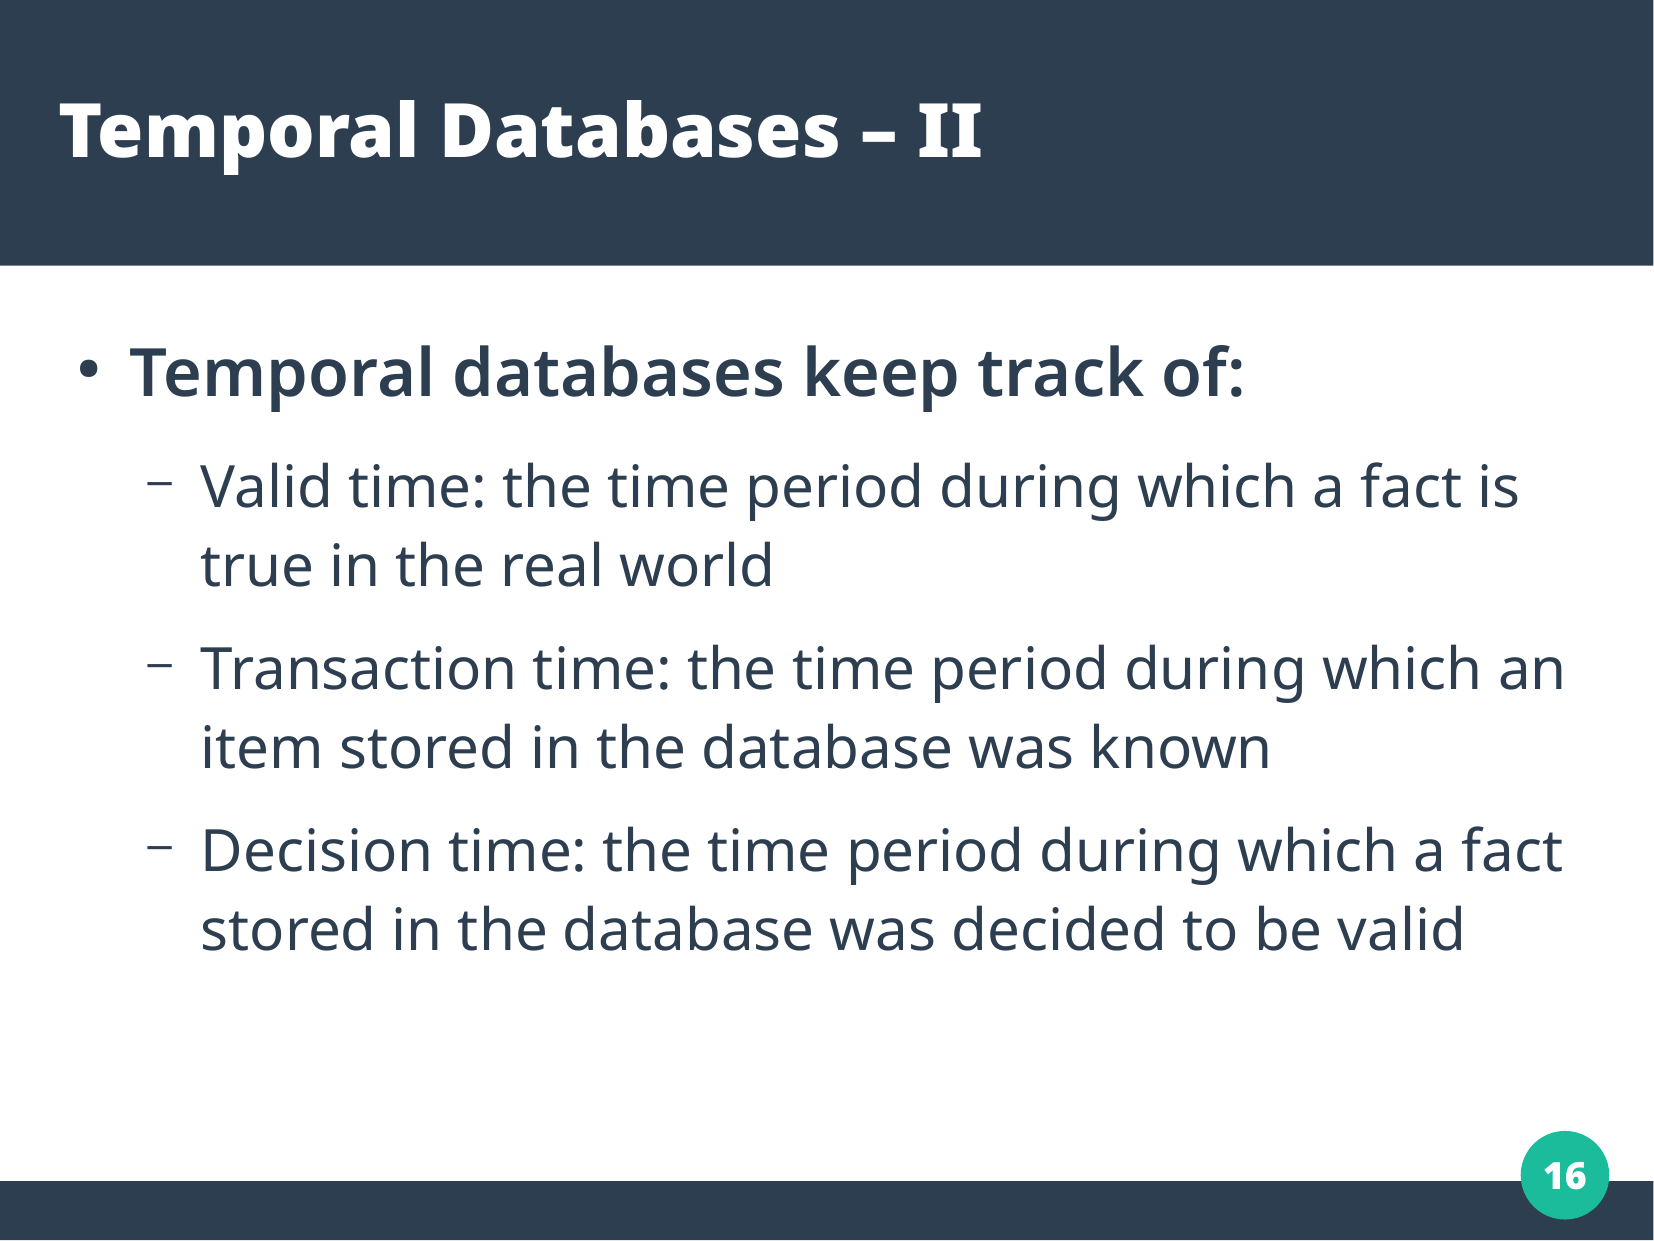

# Temporal Databases – II
Temporal databases keep track of:
Valid time: the time period during which a fact is true in the real world
Transaction time: the time period during which an item stored in the database was known
Decision time: the time period during which a fact stored in the database was decided to be valid
16